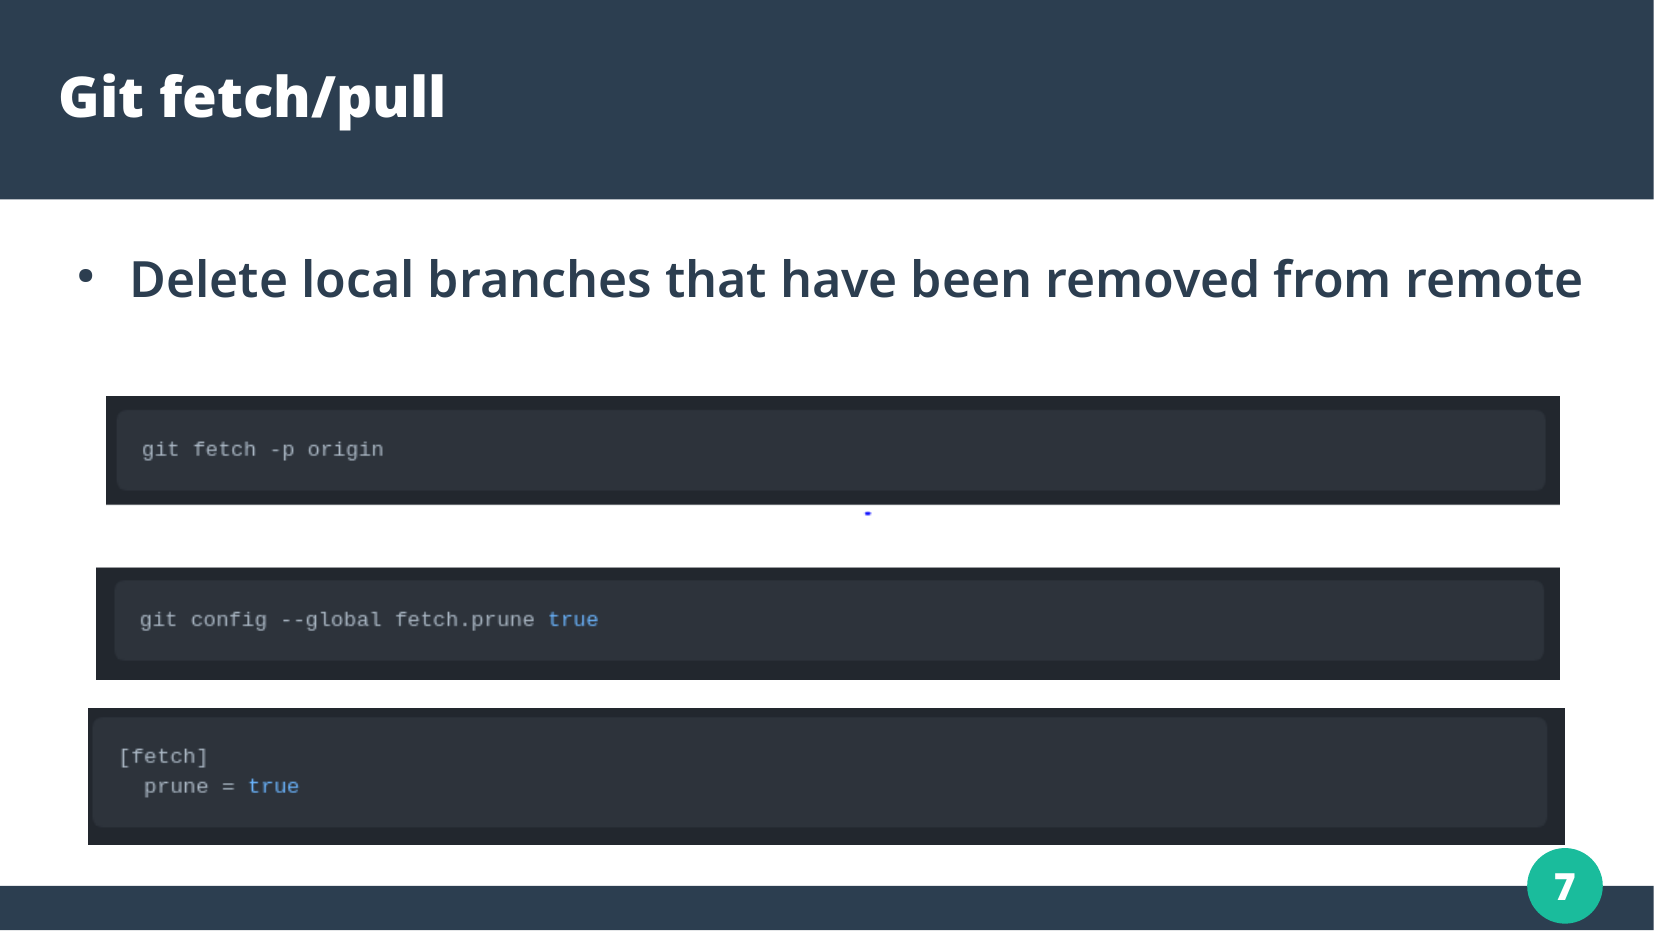

# Git fetch/pull
Delete local branches that have been removed from remote